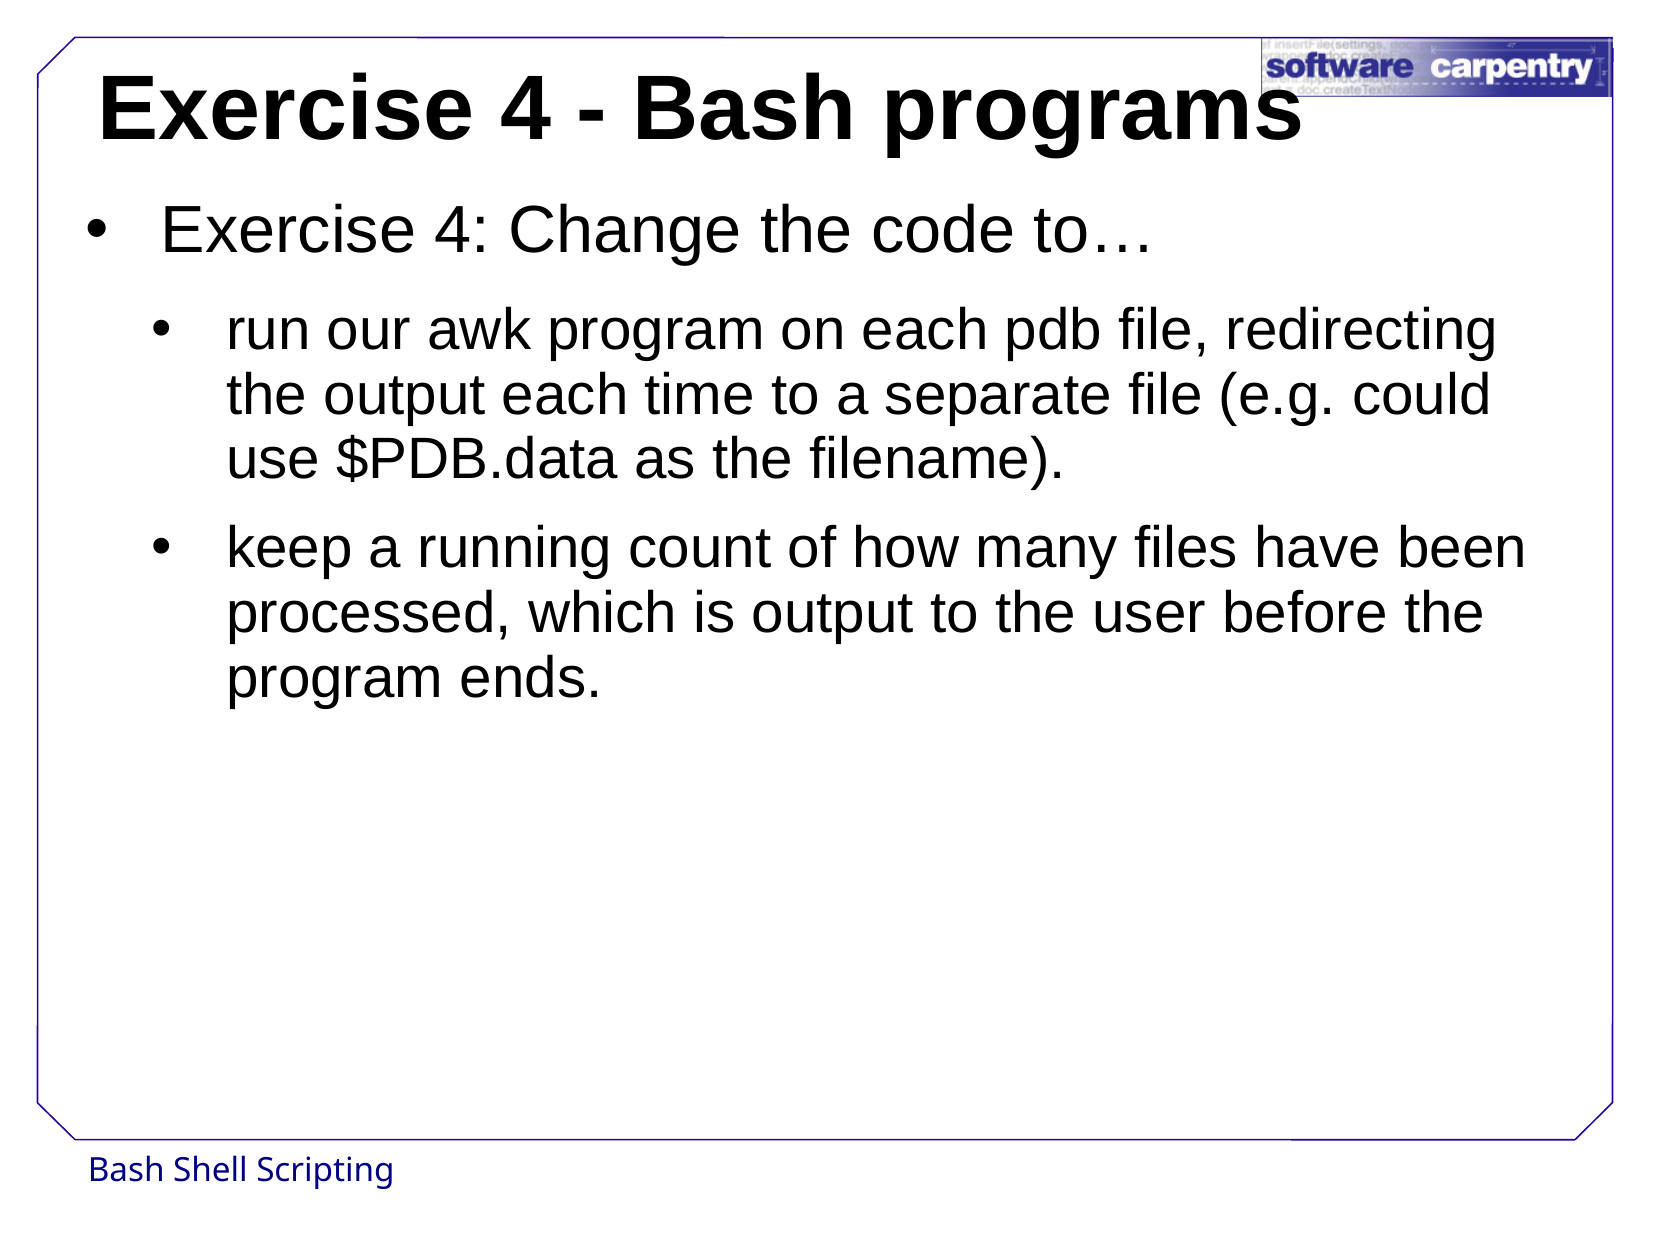

# Exercise 4 - Bash programs
Exercise 4: Change the code to…
run our awk program on each pdb file, redirecting the output each time to a separate file (e.g. could use $PDB.data as the filename).
keep a running count of how many files have been processed, which is output to the user before the program ends.